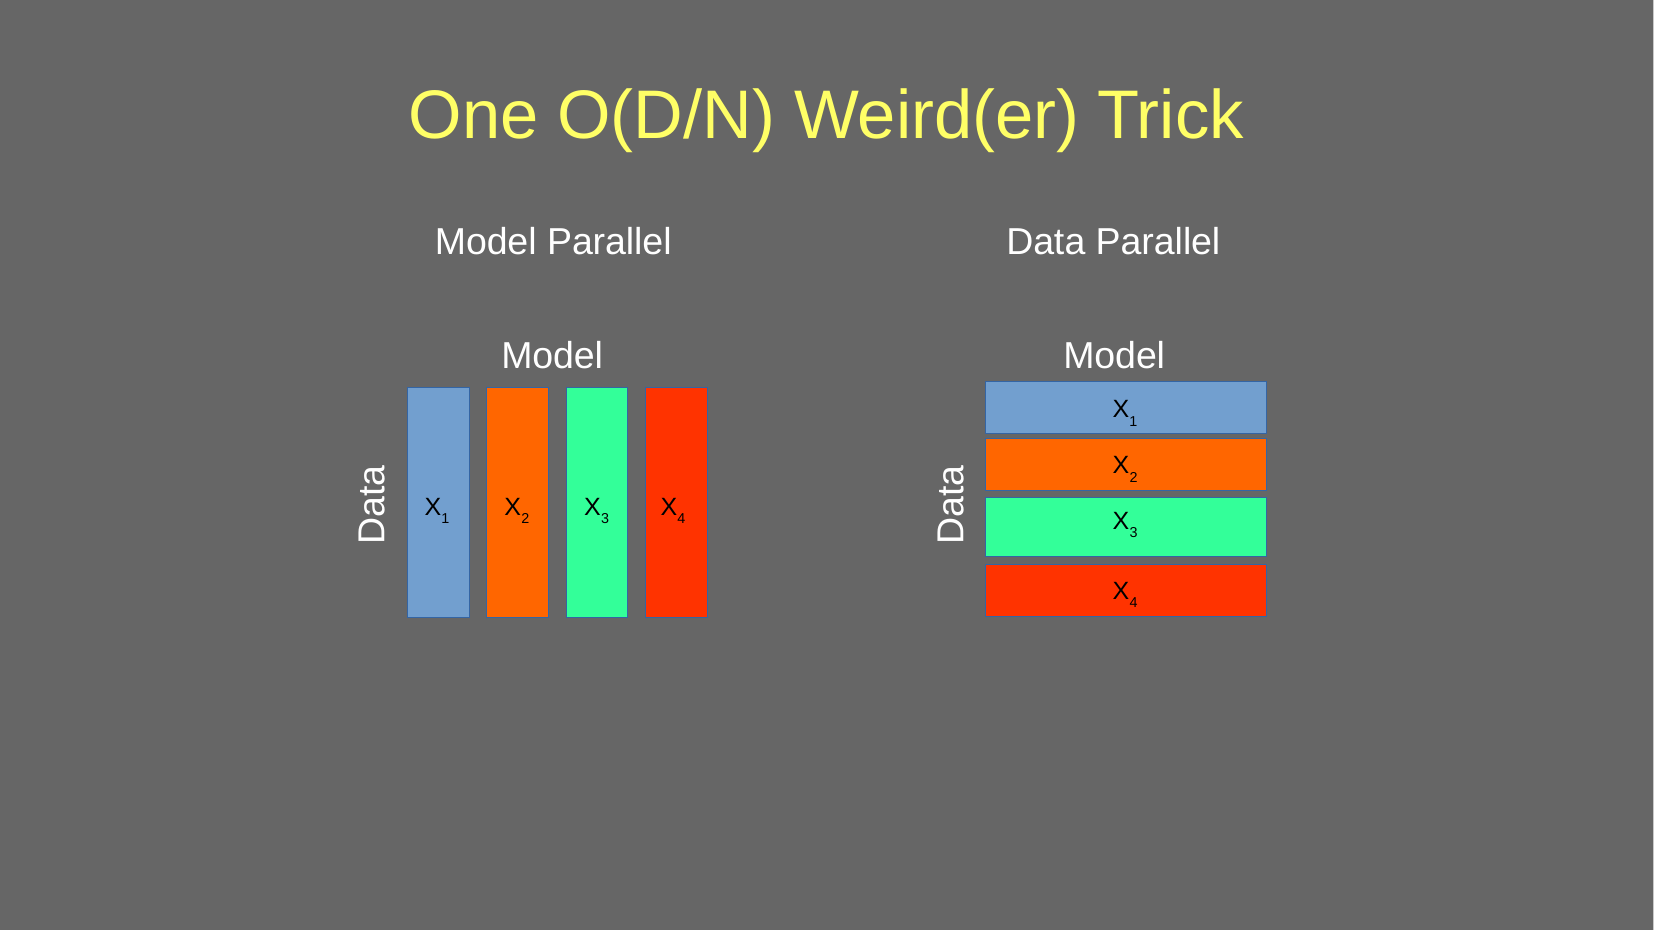

# One O(D/N) Weird(er) Trick
Model Parallel Data Parallel
Model Model
X1
X2
X3
X4
W1
W1
X1
X1
X2
X2
X3
X3
X4
X4
Data
Data